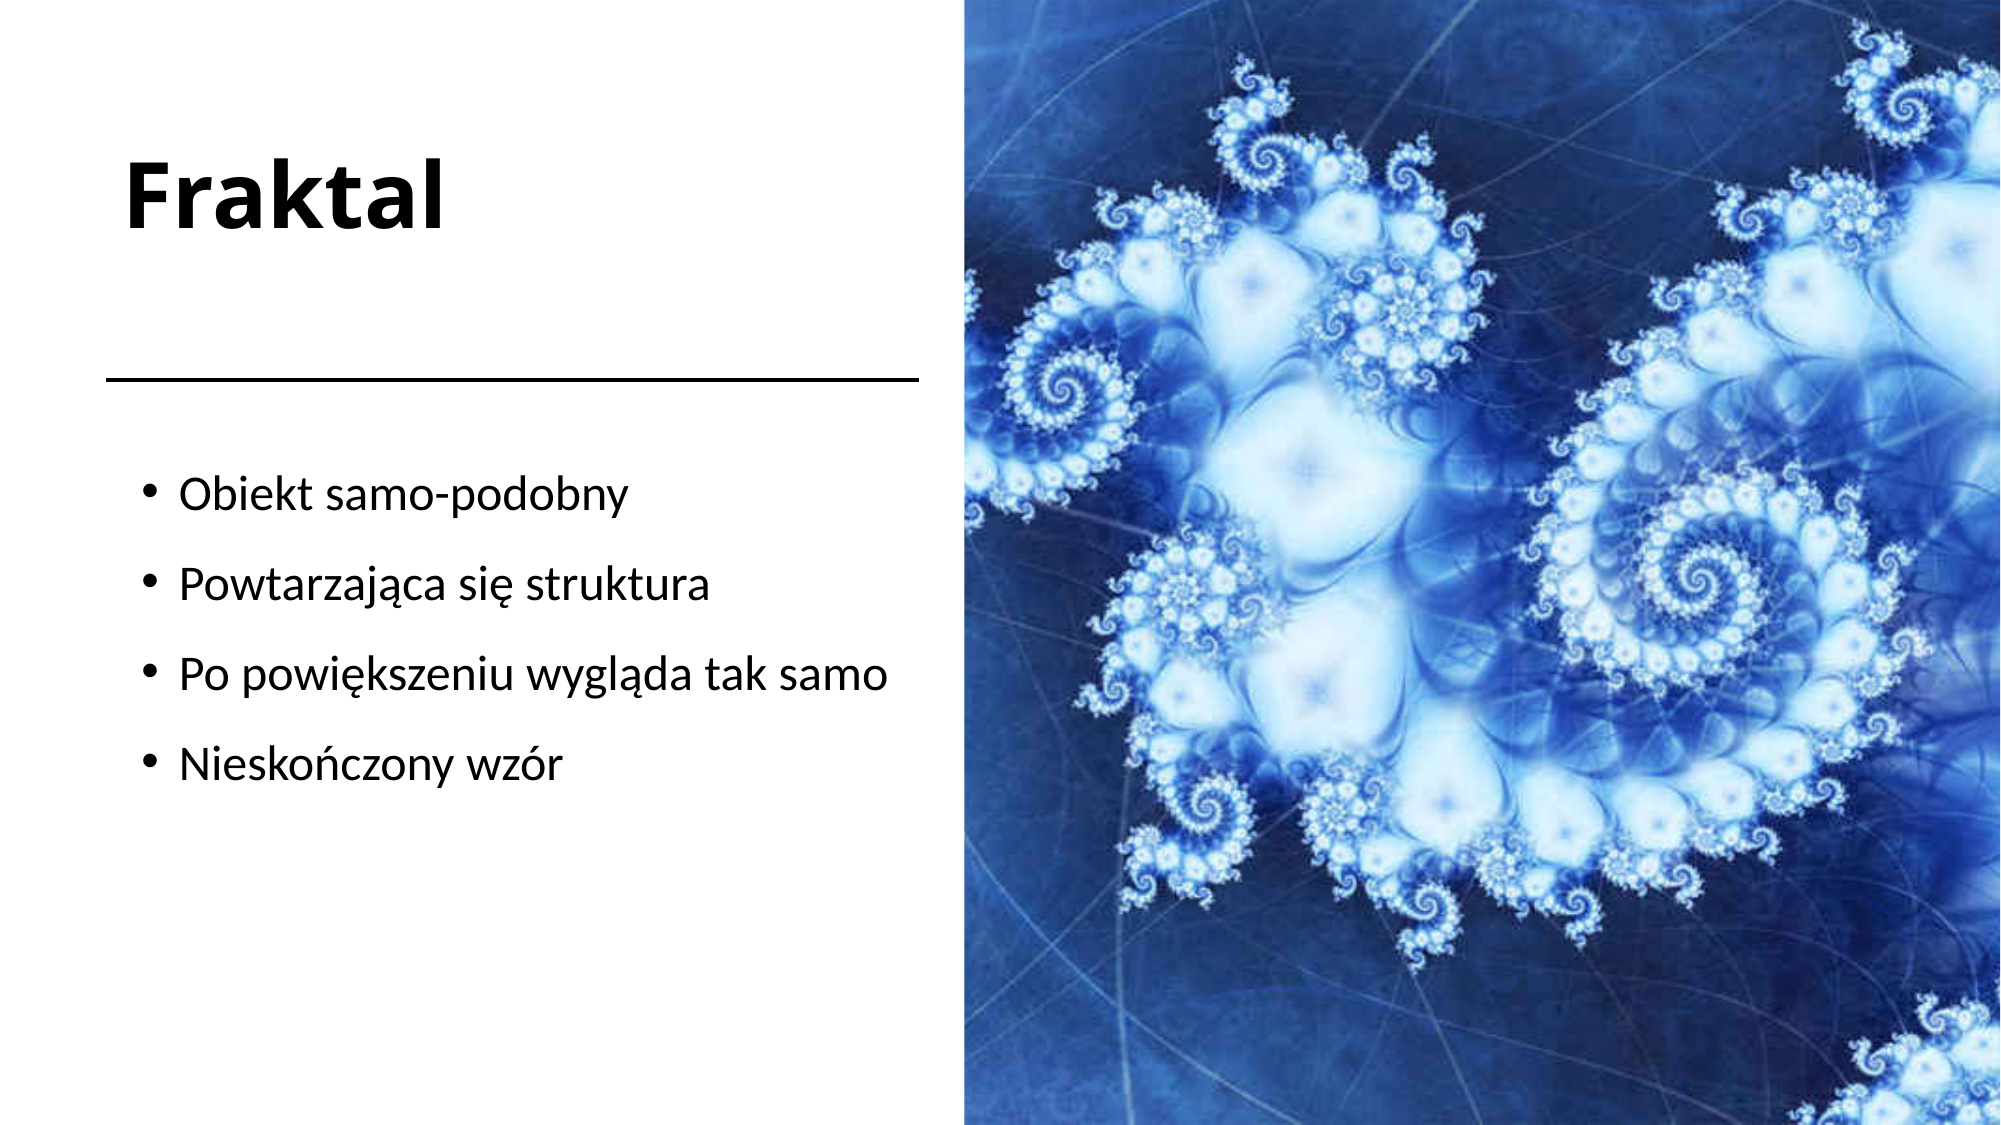

# Fraktal
Obiekt samo-podobny
Powtarzająca się struktura
Po powiększeniu wygląda tak samo
Nieskończony wzór